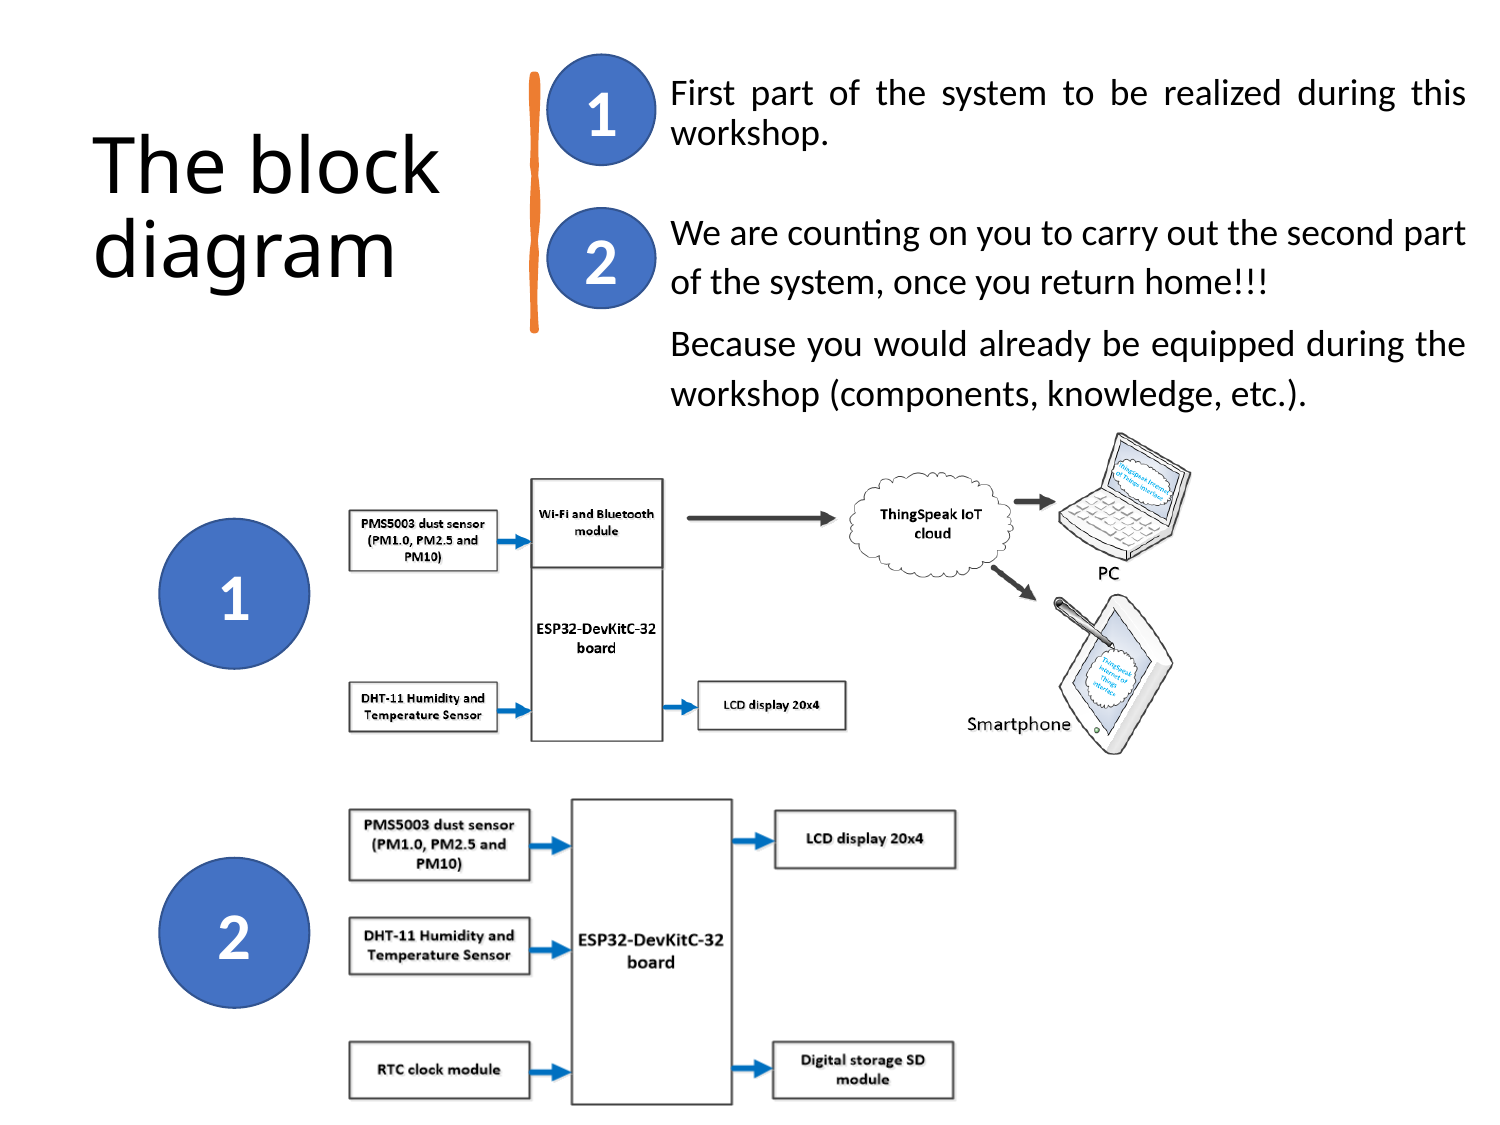

1
First part of the system to be realized during this workshop.
# The block diagram
We are counting on you to carry out the second part of the system, once you return home!!!
Because you would already be equipped during the workshop (components, knowledge, etc.).
2
1
2